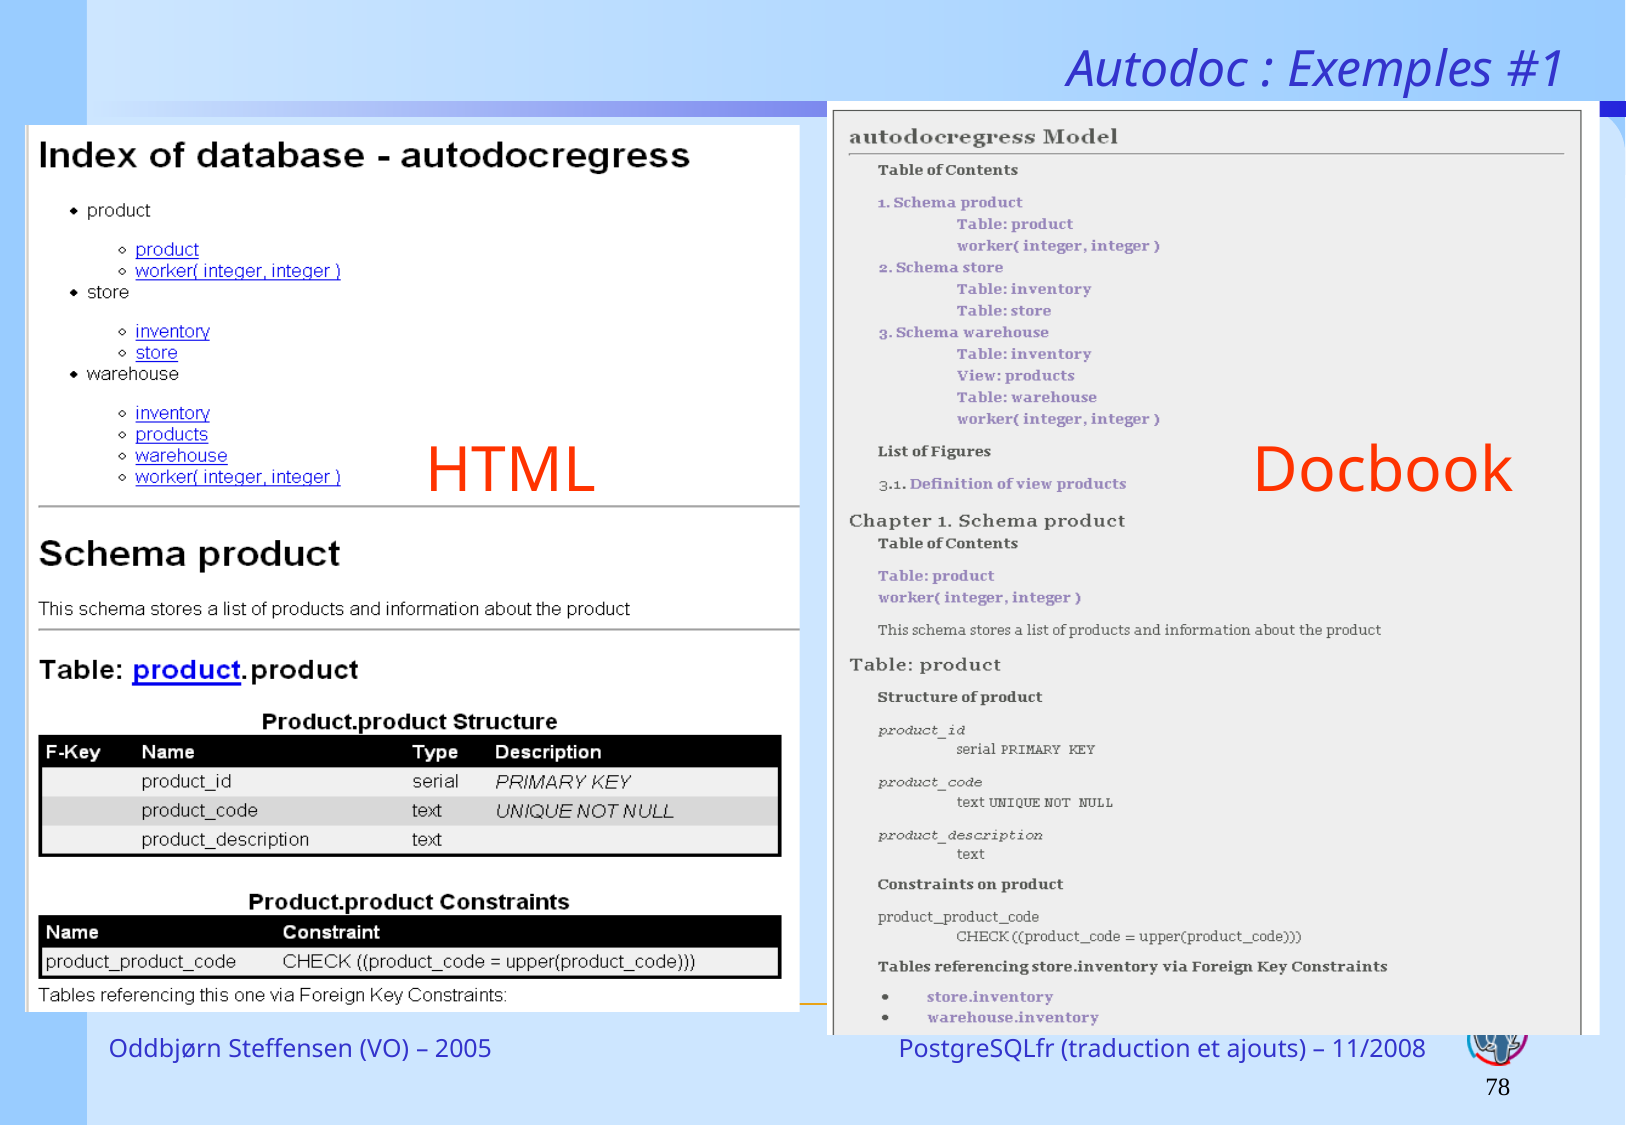

# Autodoc : Exemples #1
HTML
Docbook